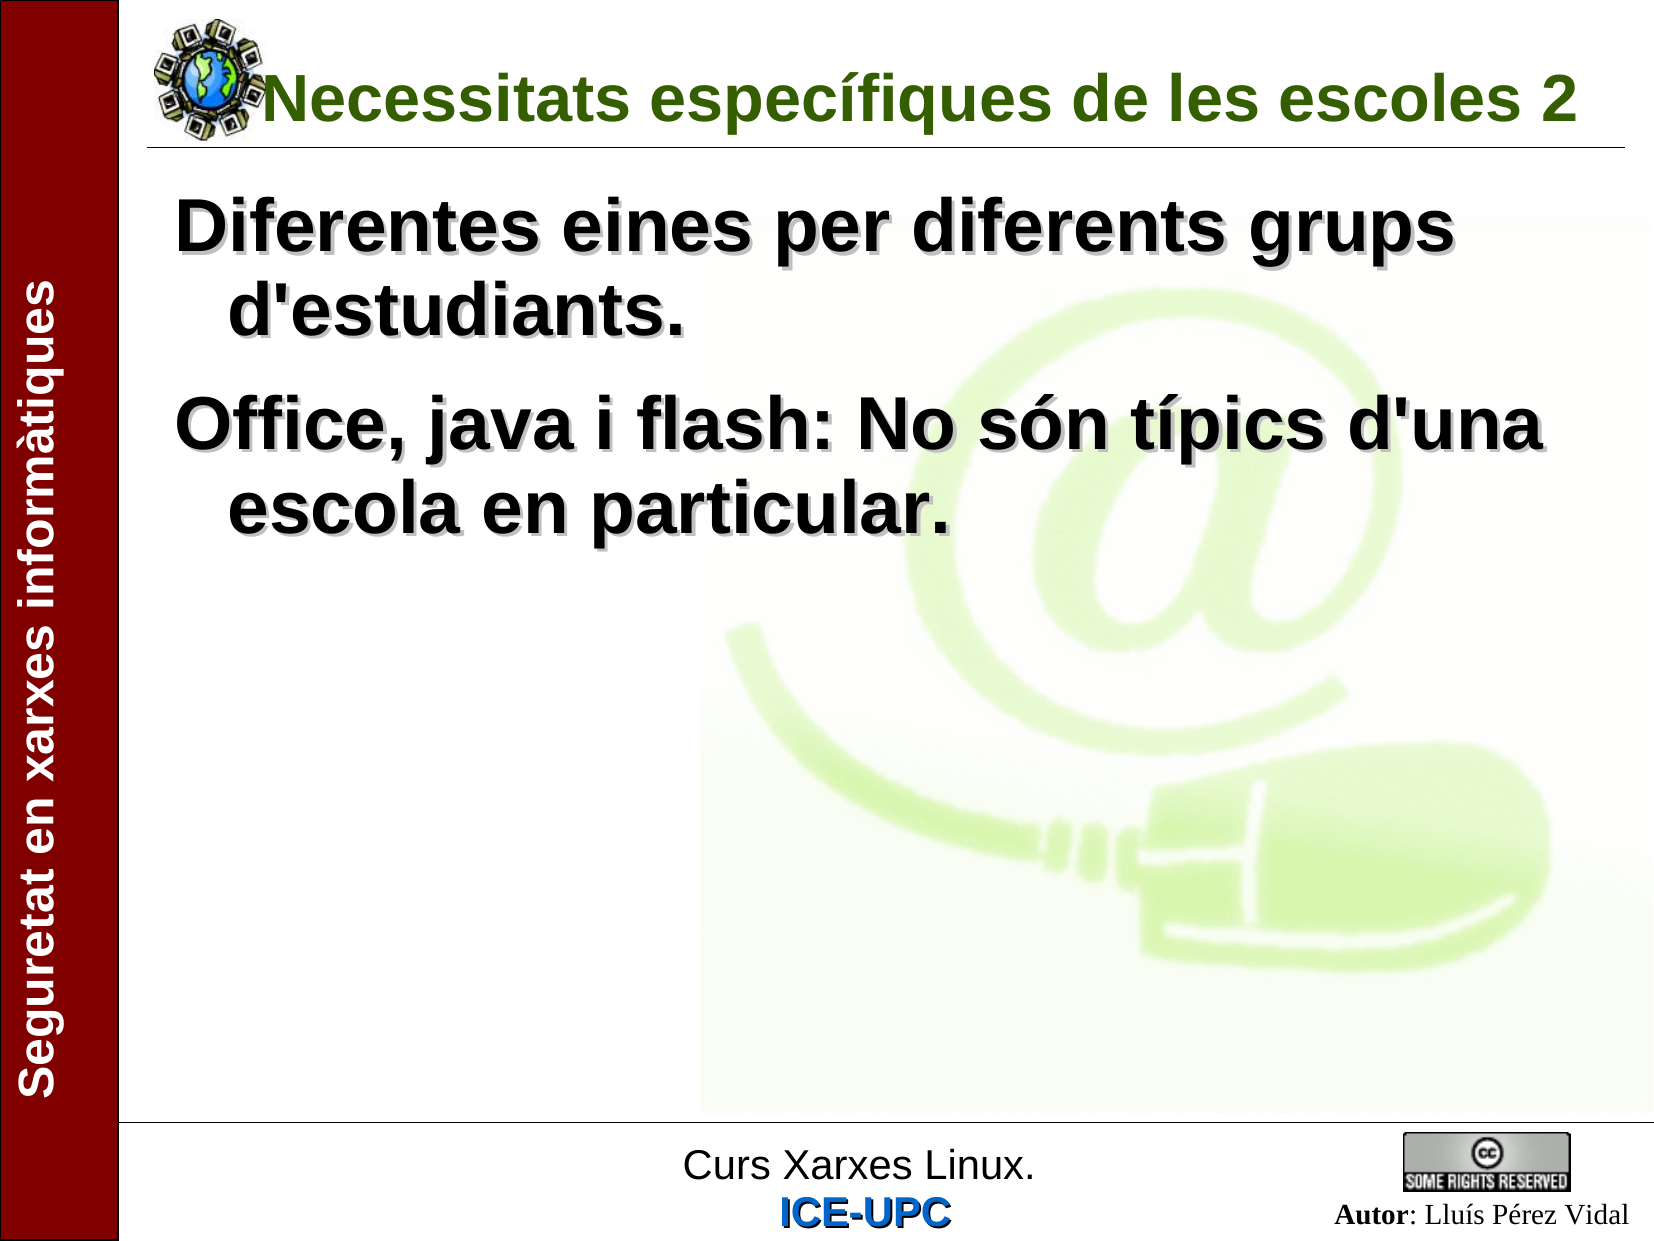

# Necessitats específiques de les escoles 2
Diferentes eines per diferents grups d'estudiants.
Office, java i flash: No són típics d'una escola en particular.